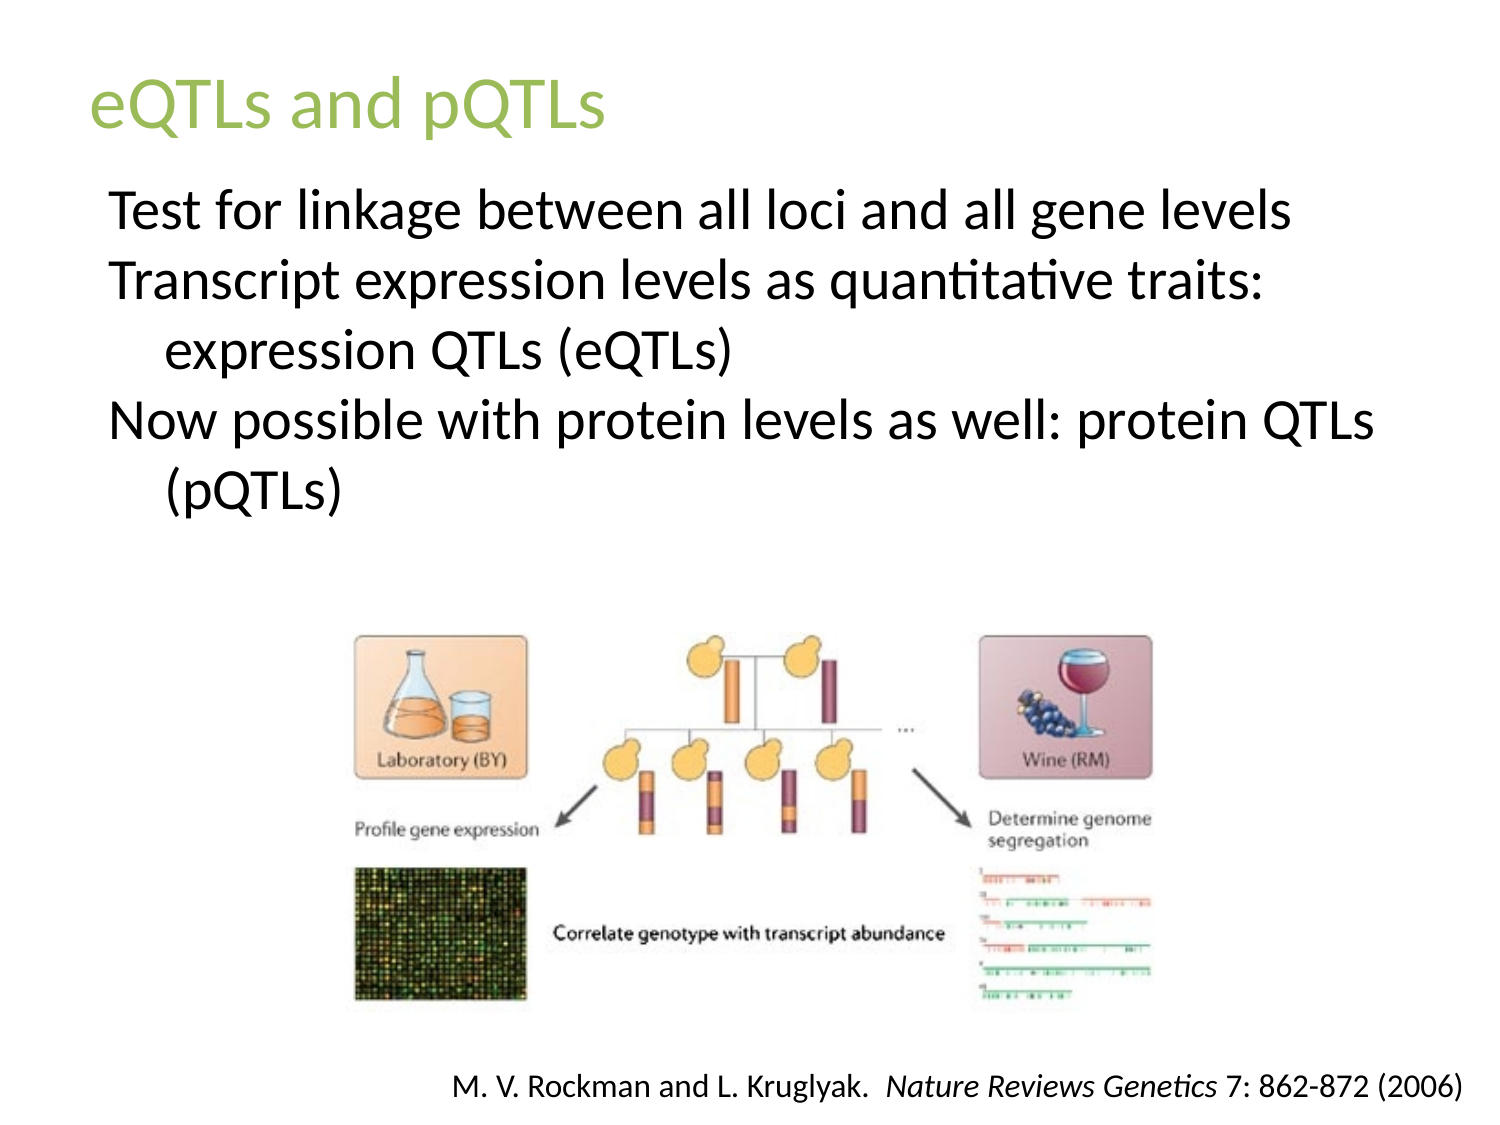

eQTLs and pQTLs
Test for linkage between all loci and all gene levels
Transcript expression levels as quantitative traits: expression QTLs (eQTLs)
Now possible with protein levels as well: protein QTLs (pQTLs)
M. V. Rockman and L. Kruglyak. Nature Reviews Genetics 7: 862-872 (2006)